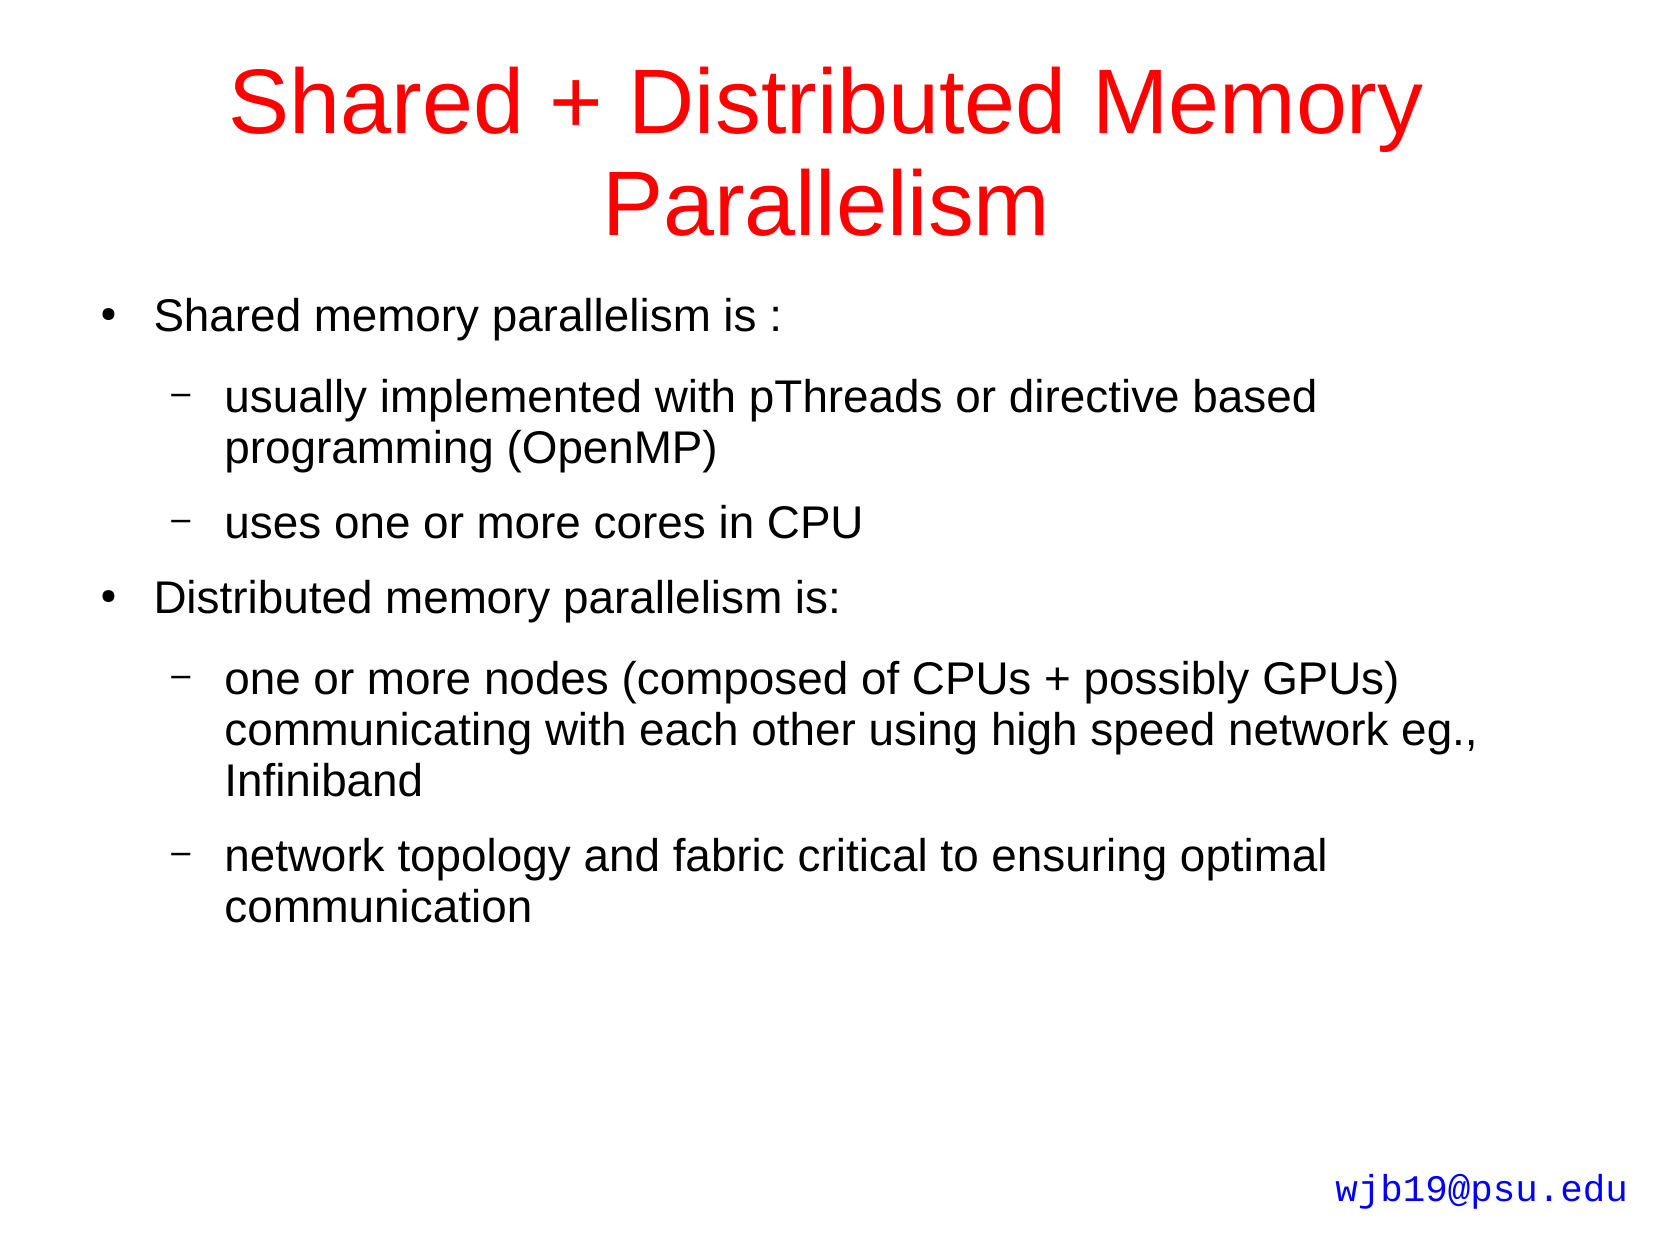

# Shared + Distributed Memory Parallelism
Shared memory parallelism is :
usually implemented with pThreads or directive based programming (OpenMP)
uses one or more cores in CPU
Distributed memory parallelism is:
one or more nodes (composed of CPUs + possibly GPUs) communicating with each other using high speed network eg., Infiniband
network topology and fabric critical to ensuring optimal communication
wjb19@psu.edu